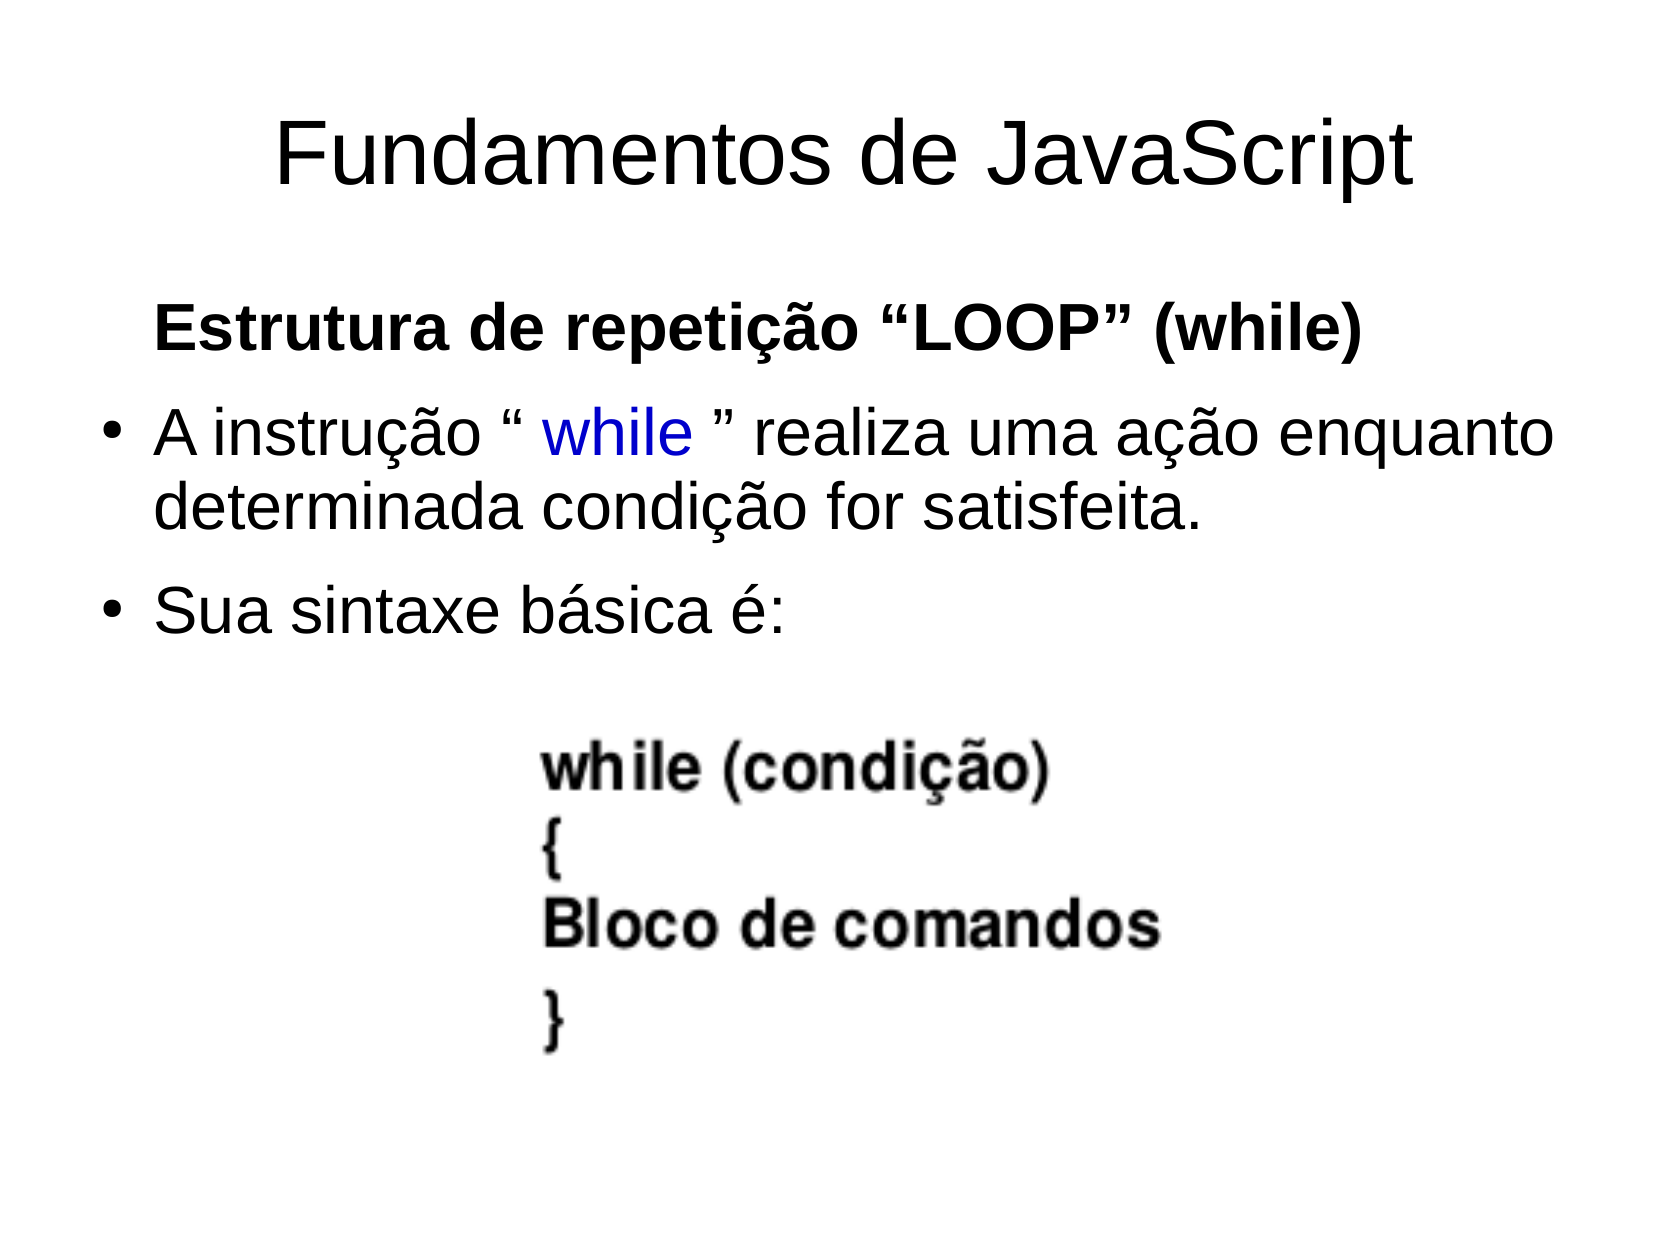

# Fundamentos de JavaScript
Estrutura de repetição “LOOP” (while)
A instrução “ while ” realiza uma ação enquanto determinada condição for satisfeita.
Sua sintaxe básica é: